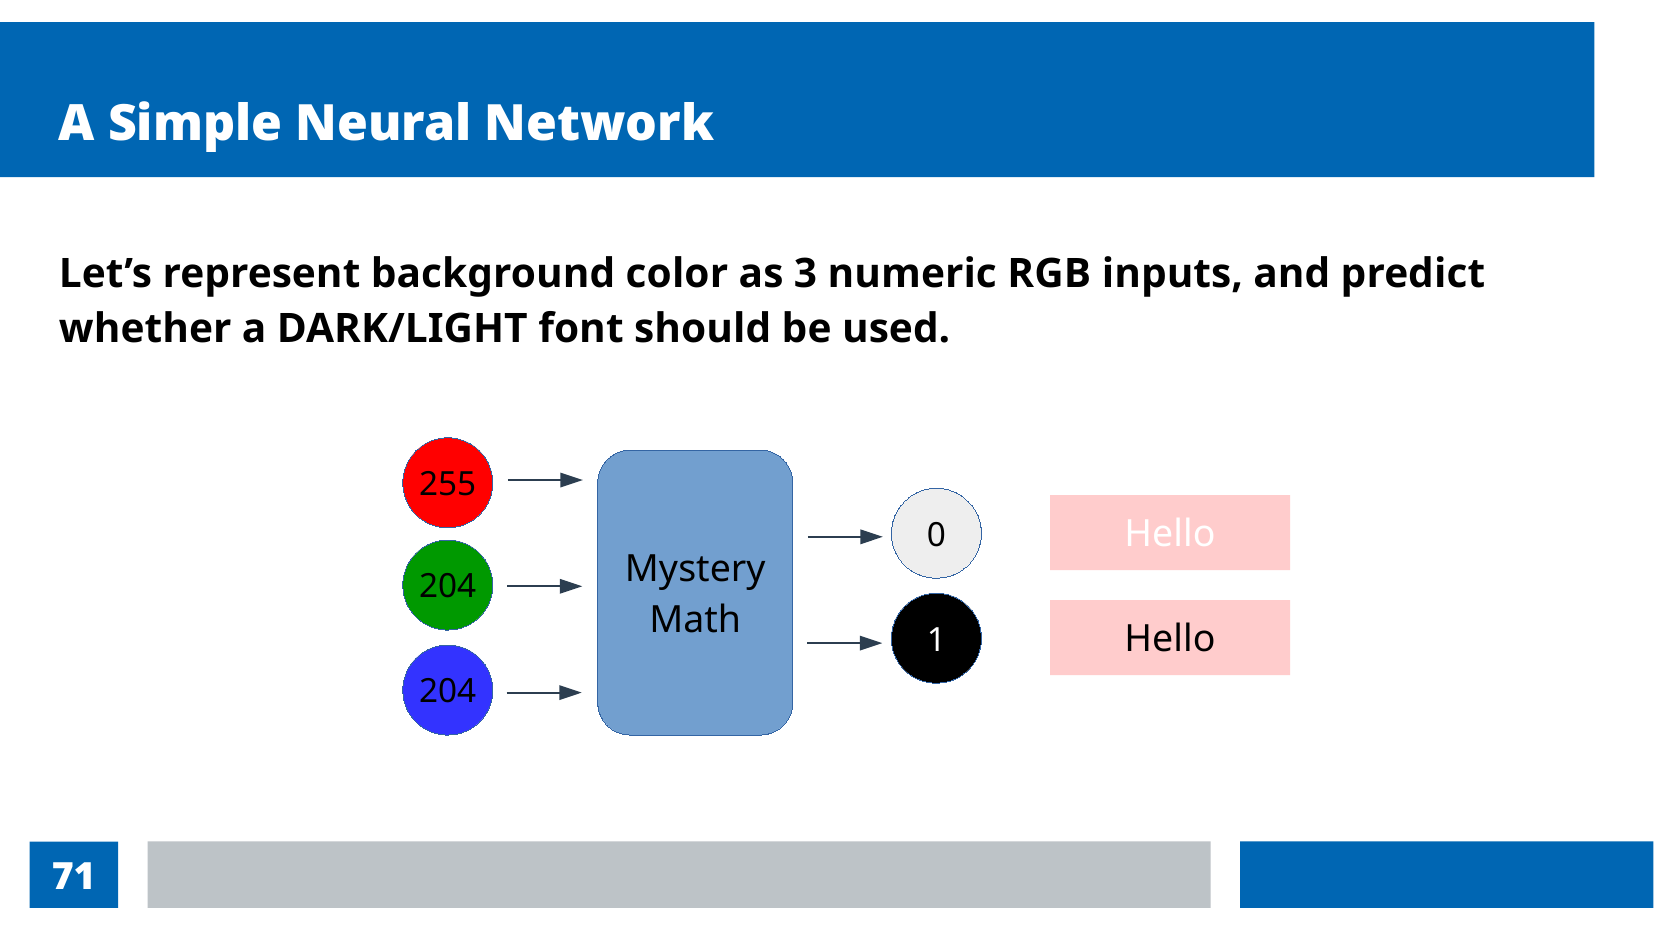

# A Simple Neural Network
Let’s represent background color as 3 numeric RGB inputs, and predict whether a DARK/LIGHT font should be used.
255
Mystery
Math
0
Hello
204
1
Hello
204
71